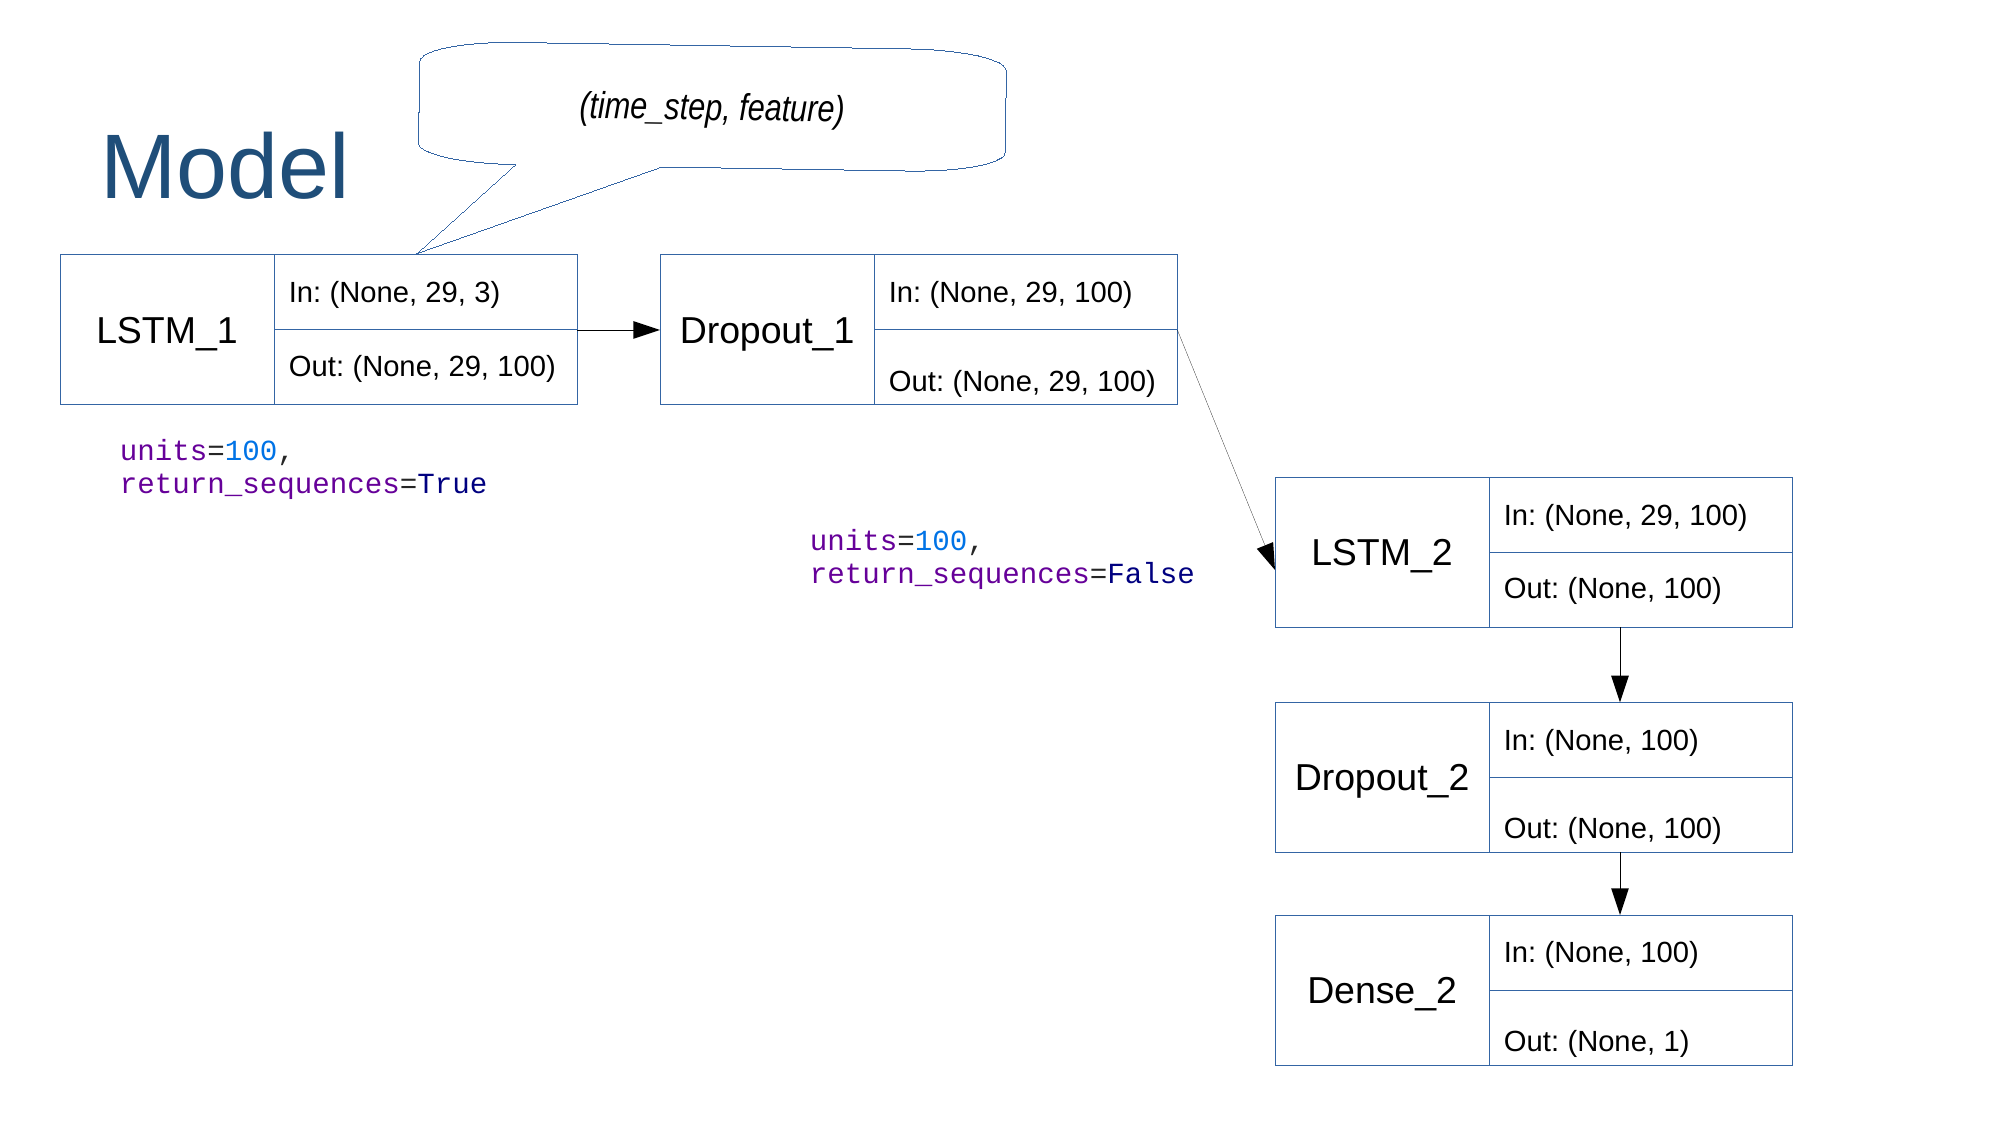

(time_step, feature)
# Model
LSTM_1
In: (None, 29, 3)
Out: (None, 29, 100)
Dropout_1
In: (None, 29, 100)
Out: (None, 29, 100)
units=100, return_sequences=True
LSTM_2
In: (None, 29, 100)
Out: (None, 100)
units=100, return_sequences=False
Dropout_2
In: (None, 100)
Out: (None, 100)
Dense_2
In: (None, 100)
Out: (None, 1)